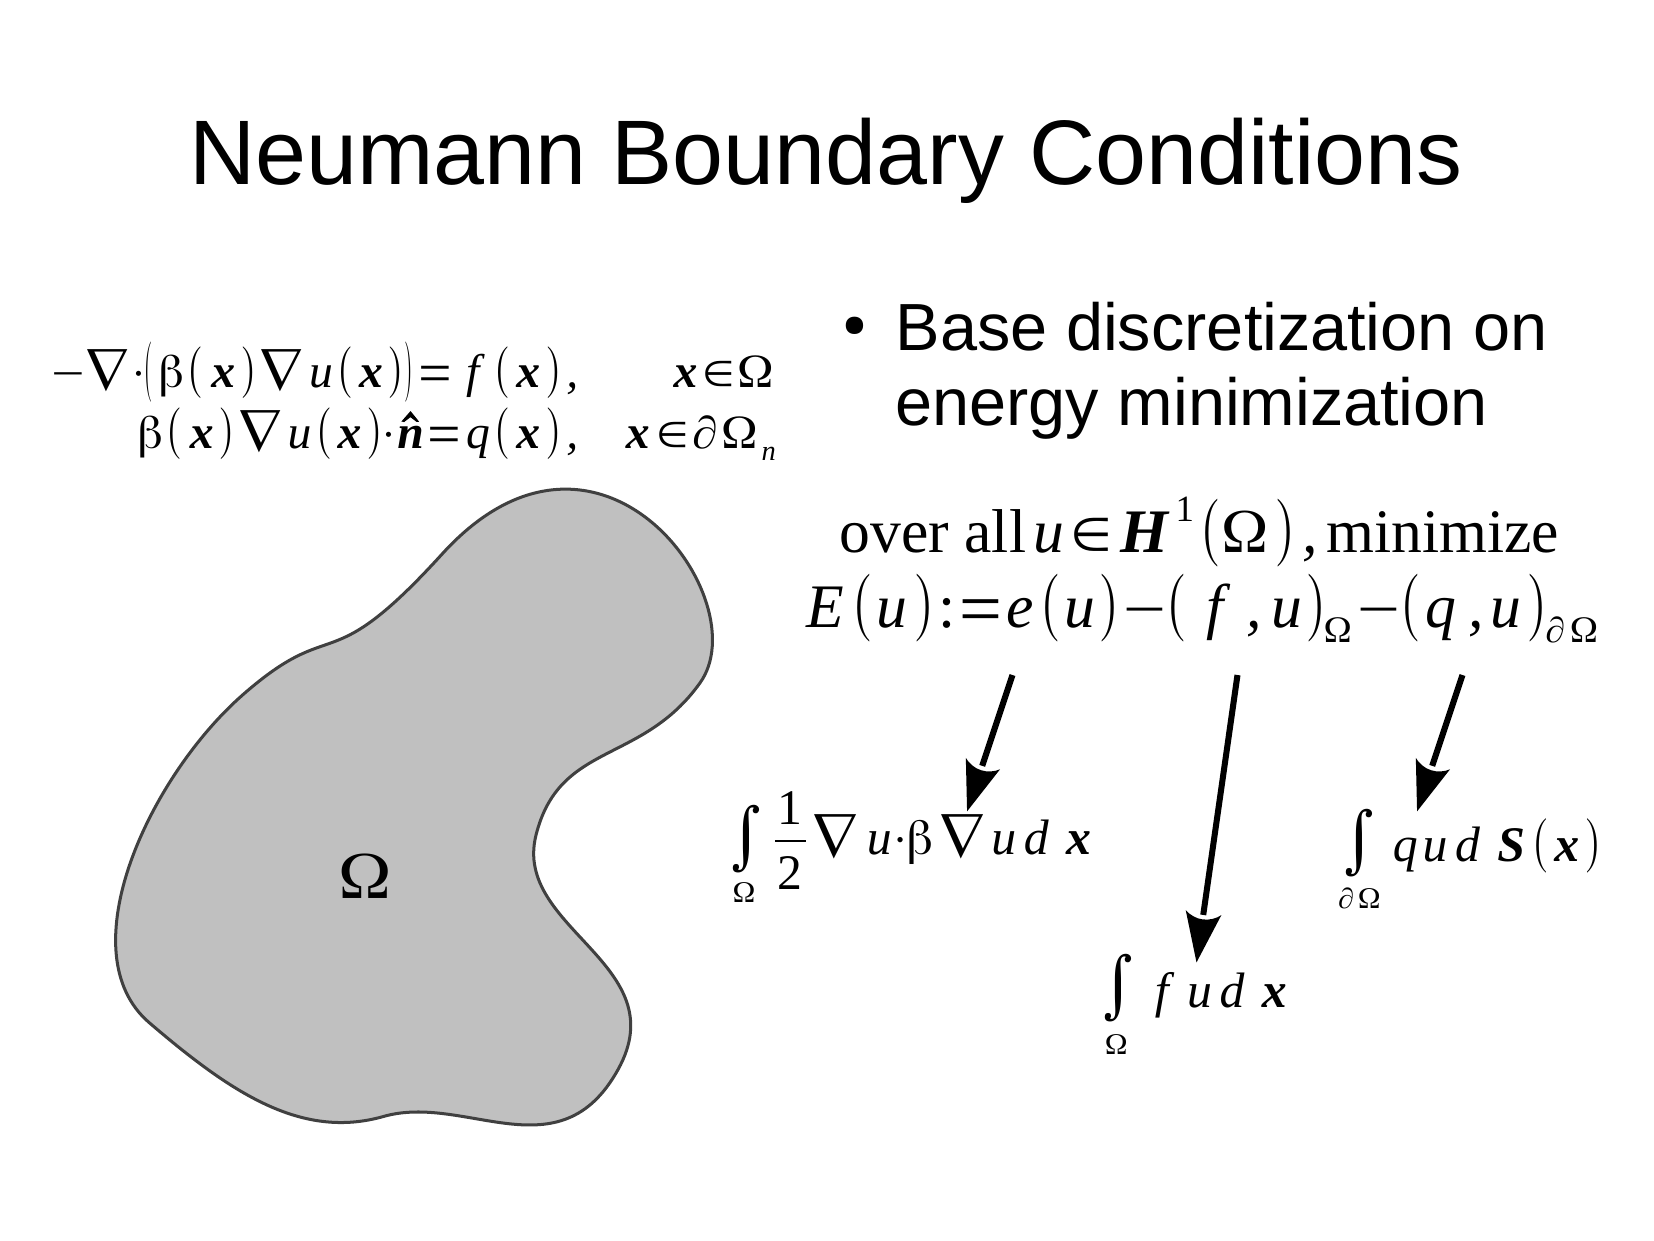

# Neumann Boundary Conditions
Base discretization on energy minimization